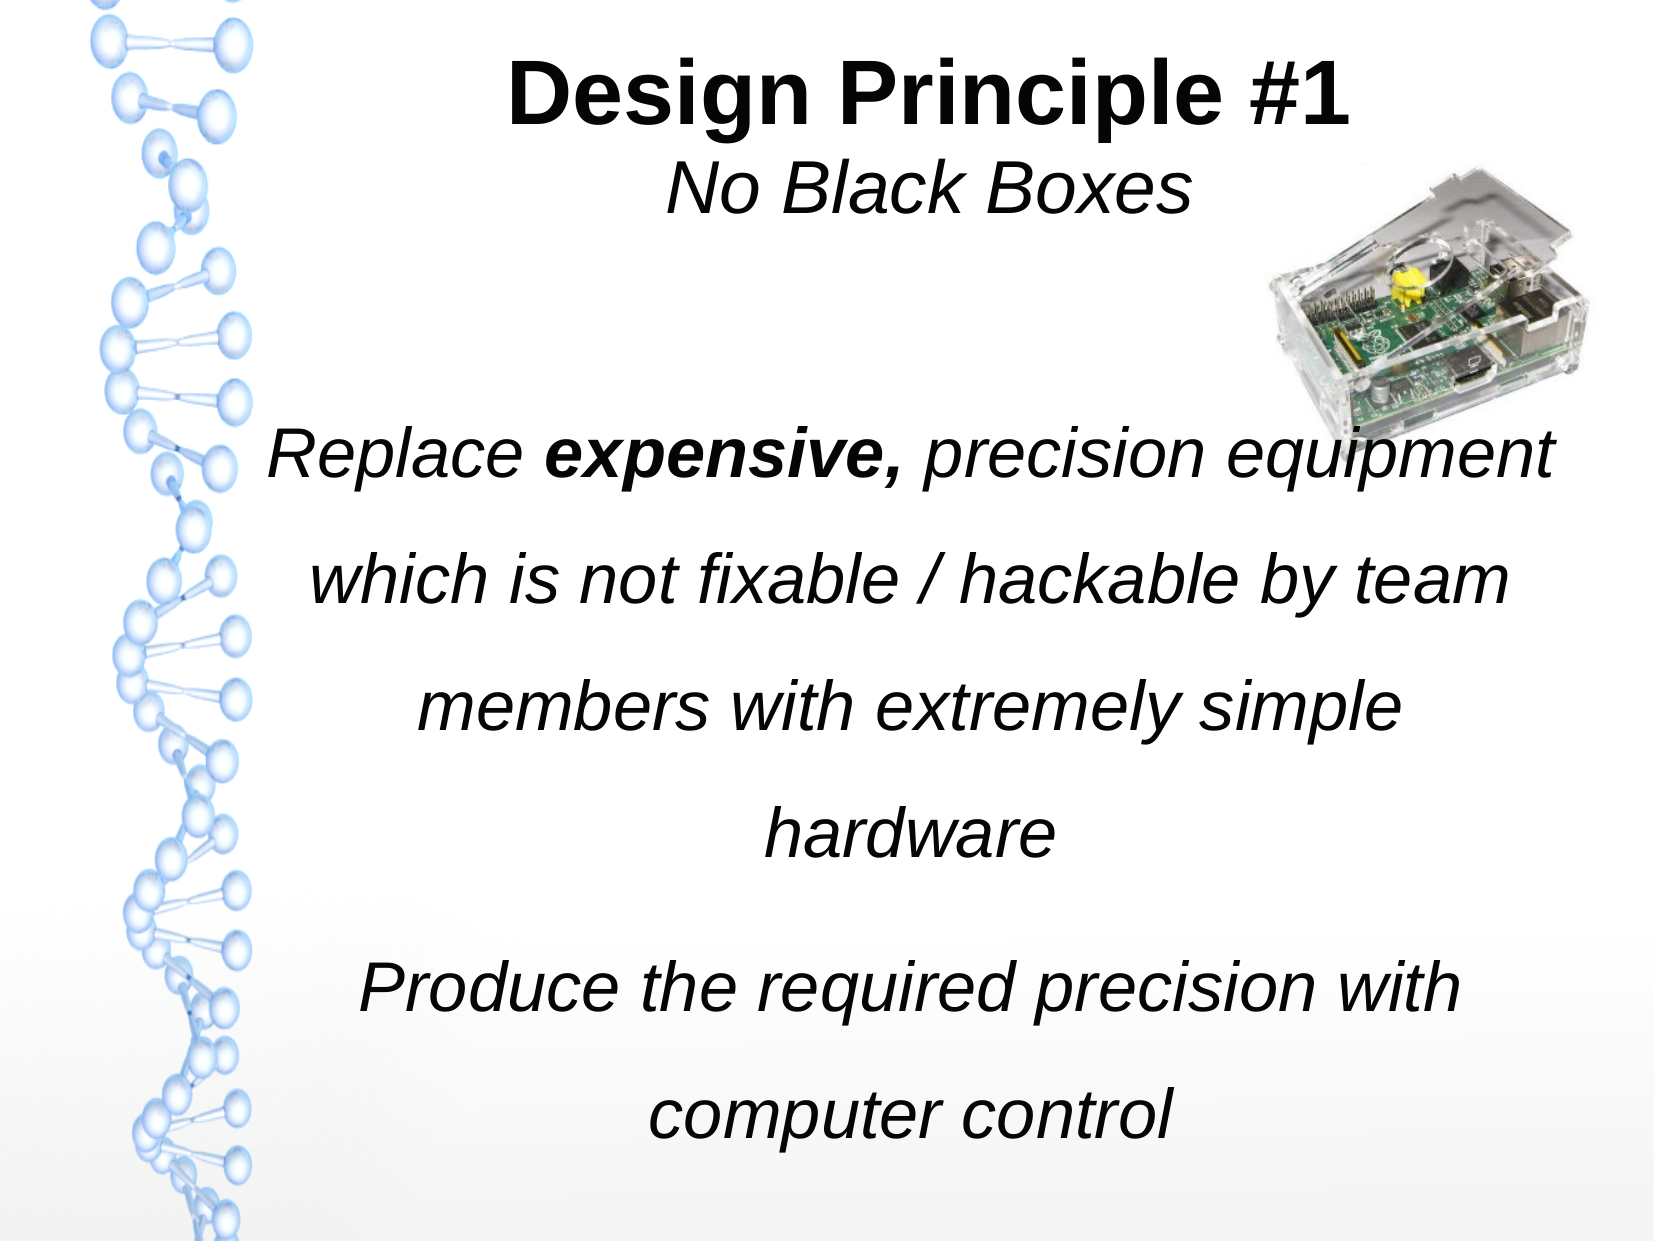

# Design Principle #1 No Black Boxes
Replace expensive, precision equipment which is not fixable / hackable by team members with extremely simple hardware
Produce the required precision with computer control